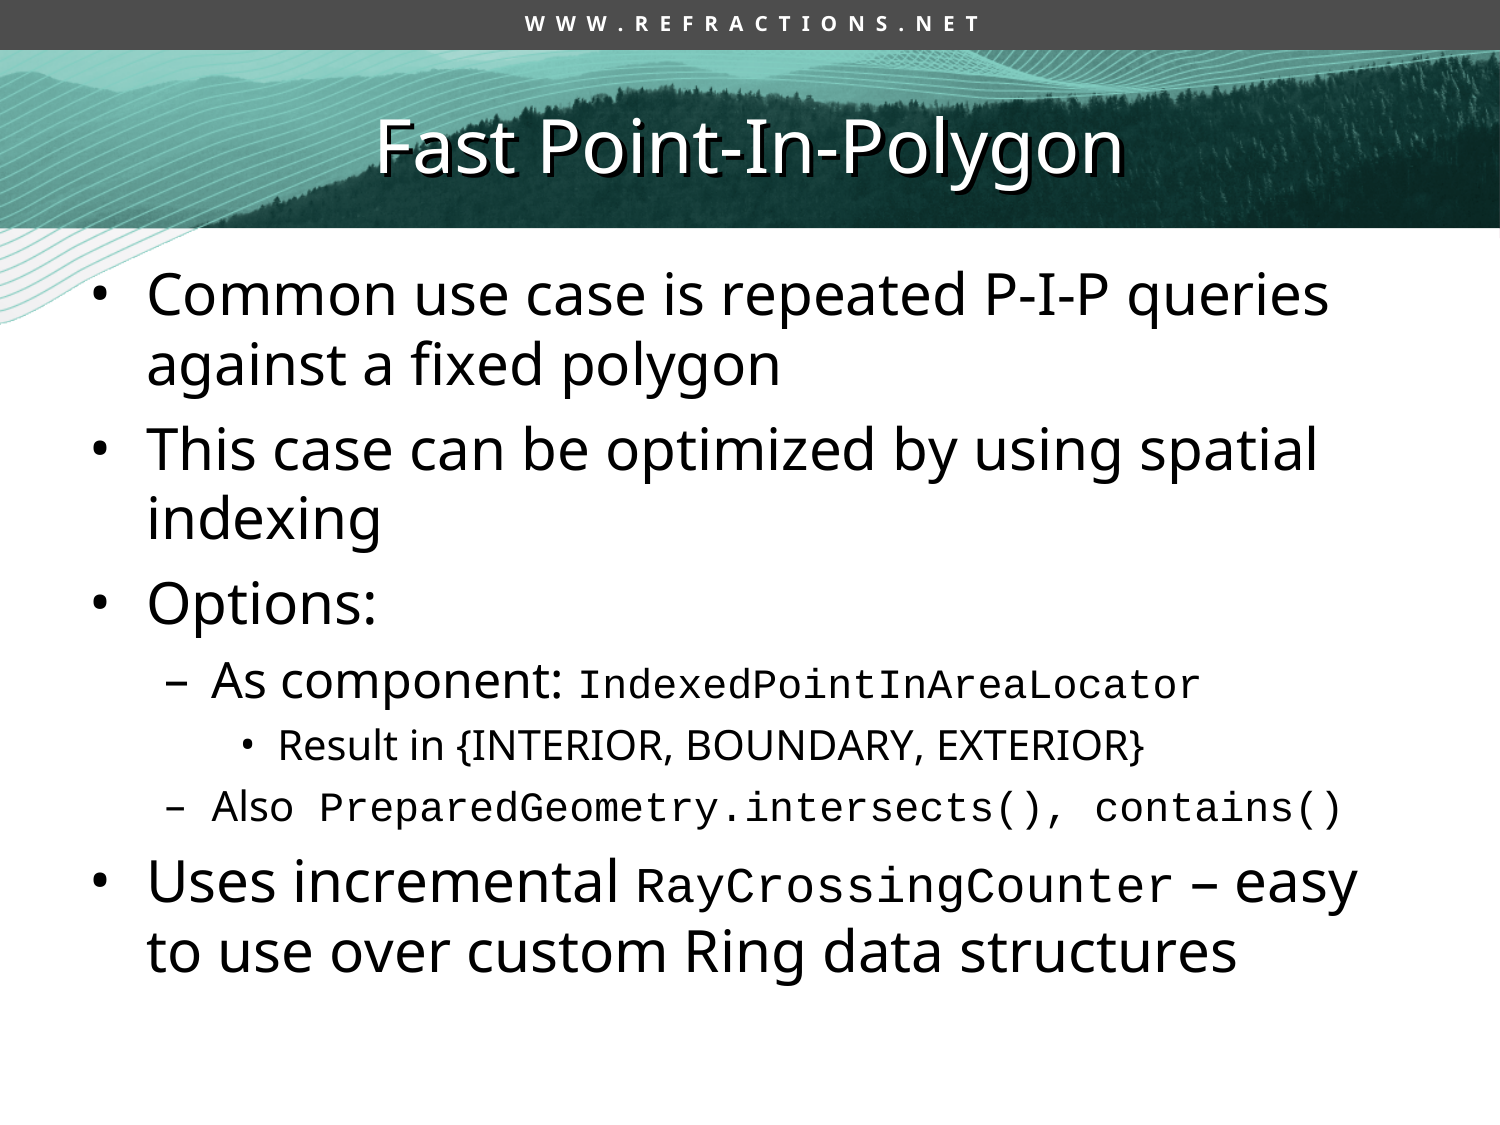

# Fast Point-In-Polygon
Common use case is repeated P-I-P queries against a fixed polygon
This case can be optimized by using spatial indexing
Options:
As component: IndexedPointInAreaLocator
Result in {INTERIOR, BOUNDARY, EXTERIOR}
Also PreparedGeometry.intersects(), contains()
Uses incremental RayCrossingCounter – easy to use over custom Ring data structures